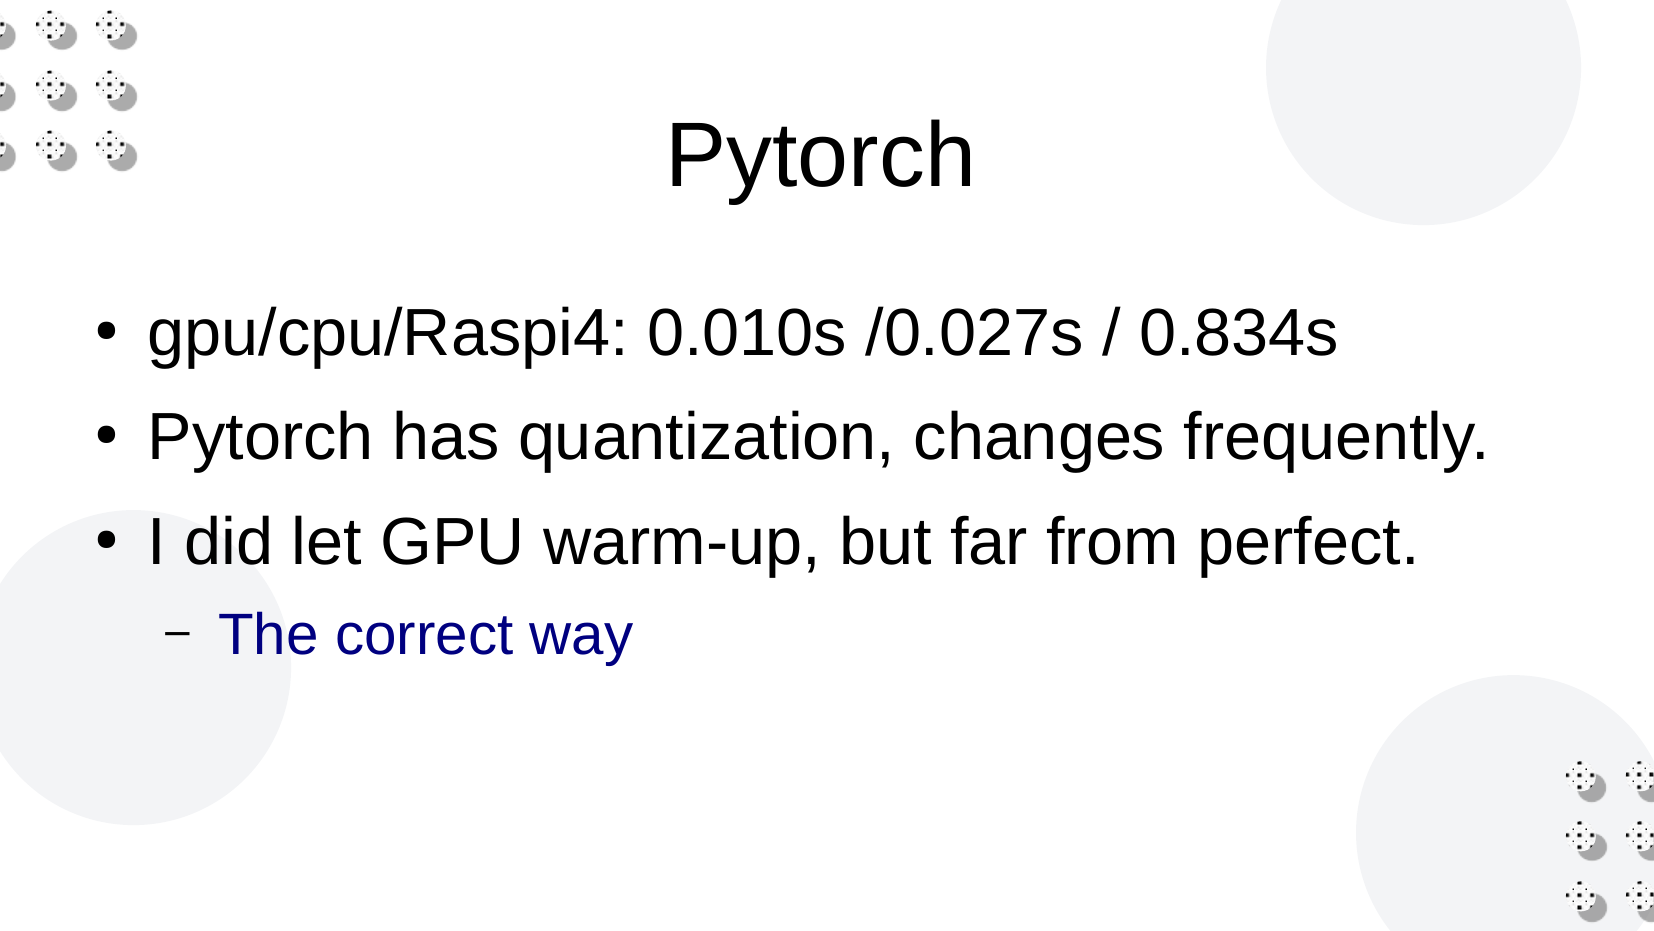

# Pytorch
gpu/cpu/Raspi4: 0.010s /0.027s / 0.834s
Pytorch has quantization, changes frequently.
I did let GPU warm-up, but far from perfect.
The correct way